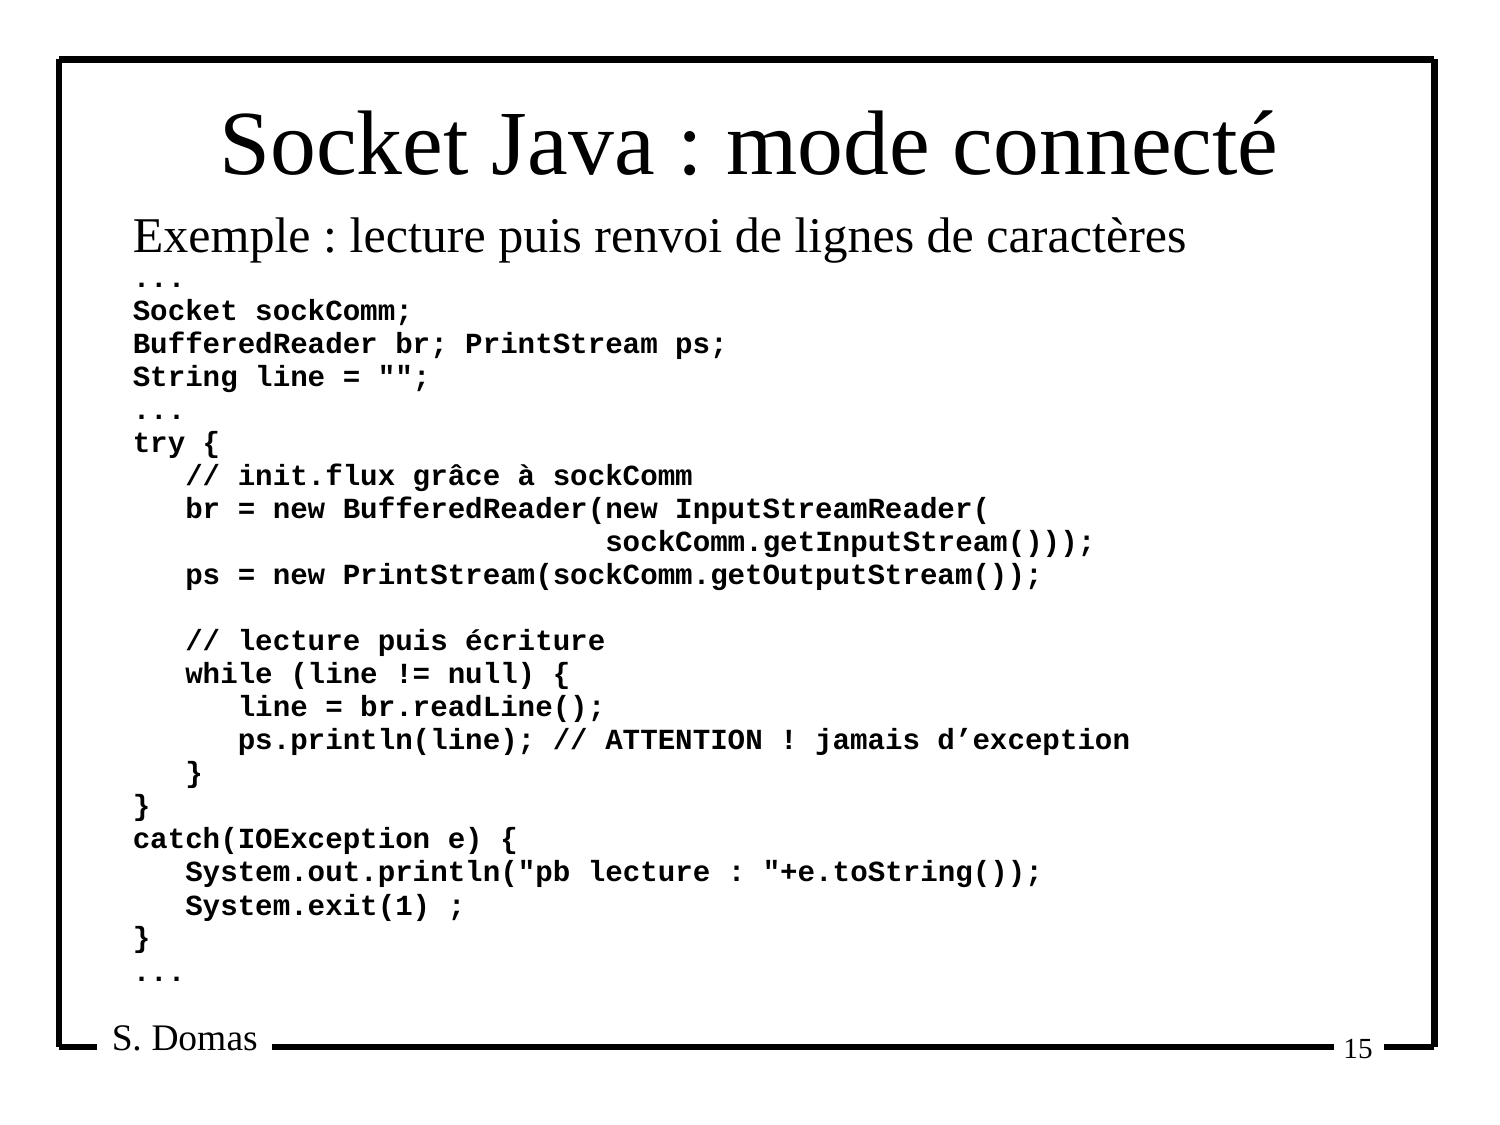

# Socket Java : mode connecté
S. Domas
Exemple : lecture puis renvoi de lignes de caractères
...
Socket sockComm;
BufferedReader br; PrintStream ps;
String line = "";
...
try {
 // init.flux grâce à sockComm
 br = new BufferedReader(new InputStreamReader(
 sockComm.getInputStream()));
 ps = new PrintStream(sockComm.getOutputStream());
 // lecture puis écriture
 while (line != null) {
 line = br.readLine();
 ps.println(line); // ATTENTION ! jamais d’exception
 }
}
catch(IOException e) {
 System.out.println("pb lecture : "+e.toString());
 System.exit(1) ;
}
...
15